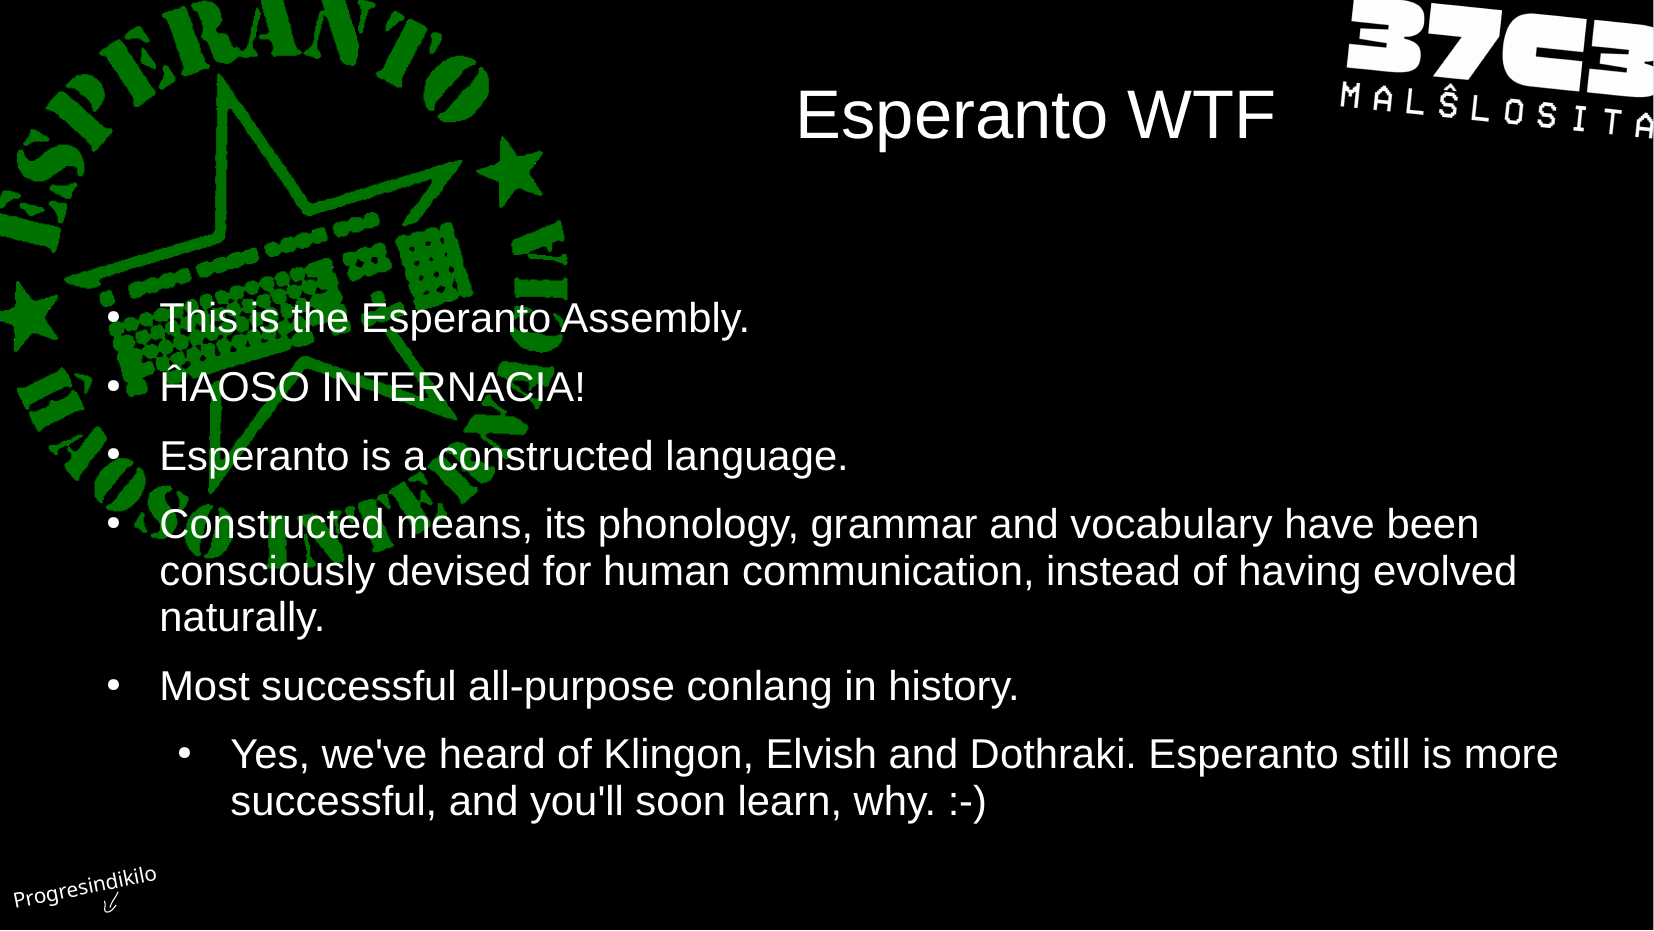

# Esperanto WTF
This is the Esperanto Assembly.
ĤAOSO INTERNACIA!
Esperanto is a constructed language.
Constructed means, its phonology, grammar and vocabulary have been consciously devised for human communication, instead of having evolved naturally.
Most successful all-purpose conlang in history.
Yes, we've heard of Klingon, Elvish and Dothraki. Esperanto still is more successful, and you'll soon learn, why. :-)